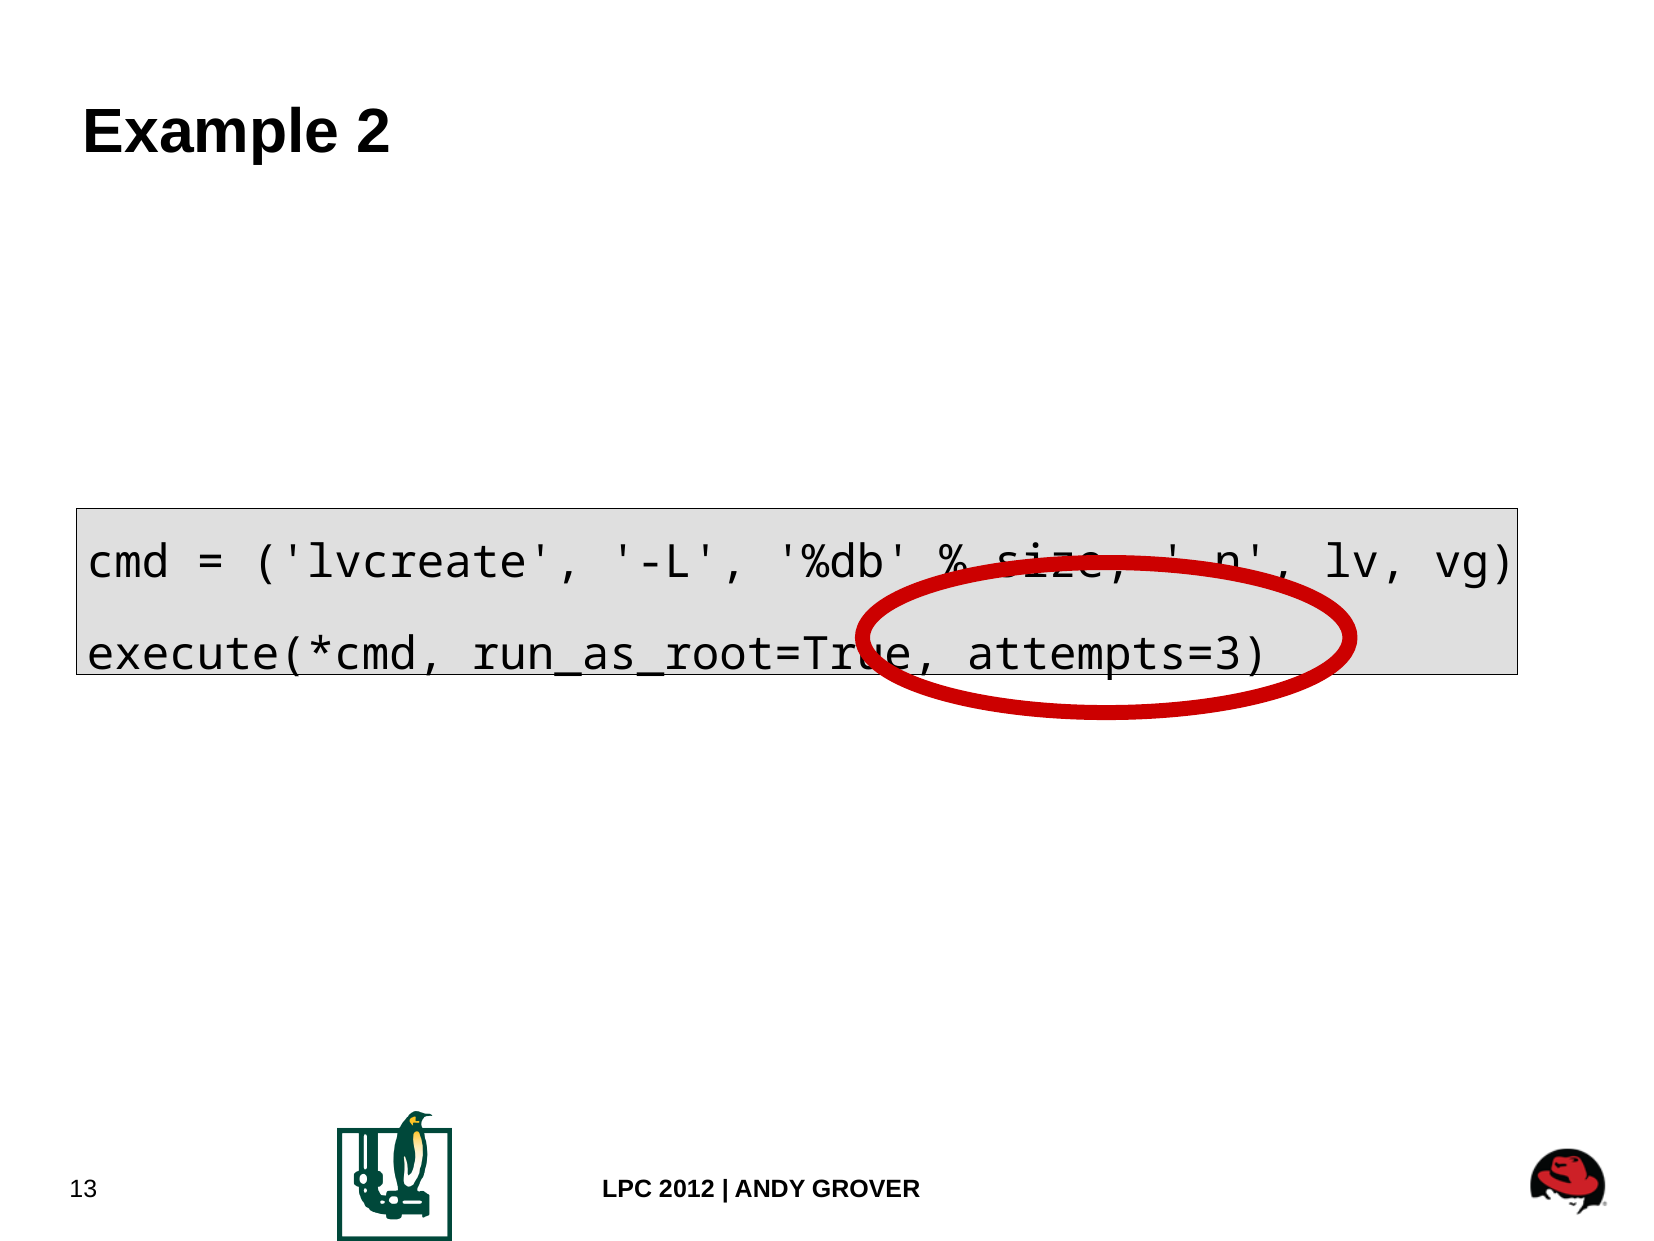

# Example 2
cmd = ('lvcreate', '-L', '%db' % size, '-n', lv, vg)
execute(*cmd, run_as_root=True, attempts=3)